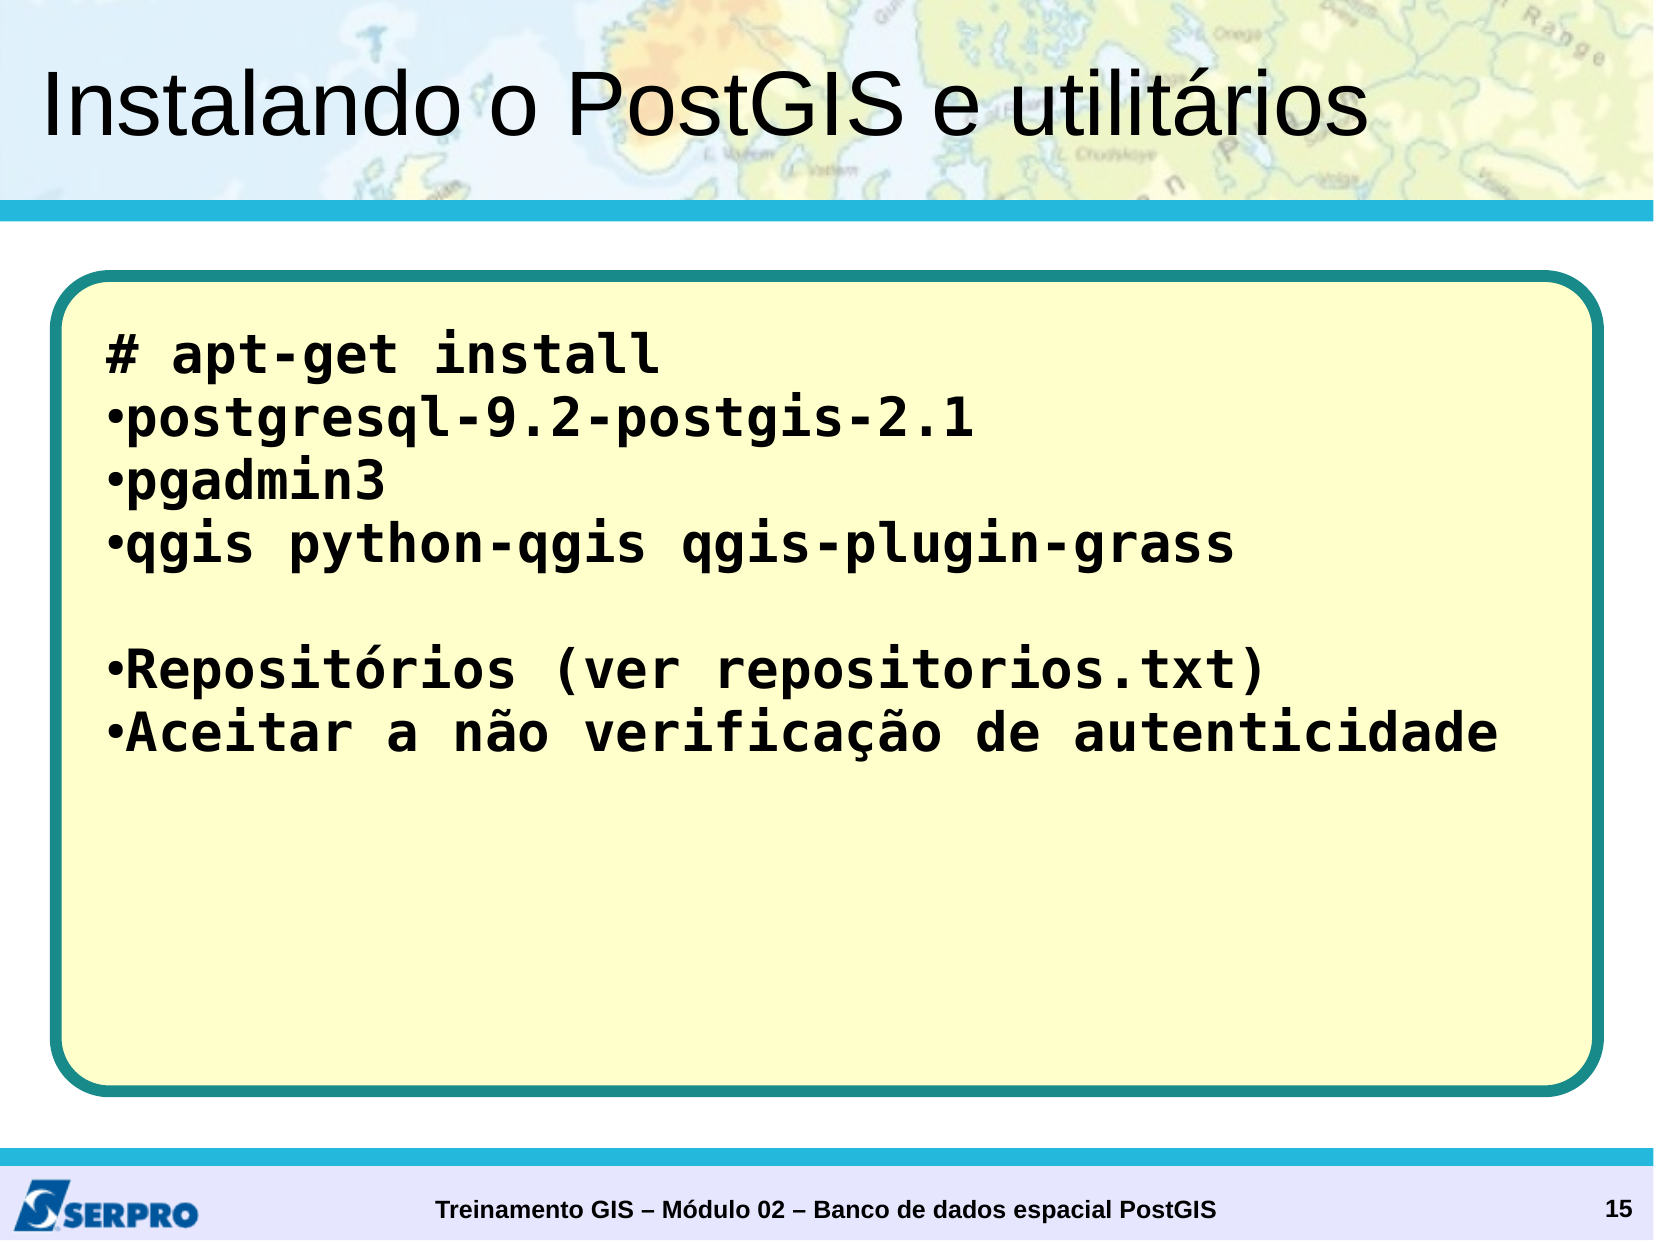

# Instalando o PostGIS e utilitários
# apt-get install
postgresql-9.2-postgis-2.1
pgadmin3
qgis python-qgis qgis-plugin-grass
Repositórios (ver repositorios.txt)
Aceitar a não verificação de autenticidade
15
Treinamento GIS – Módulo 02 – Banco de dados espacial PostGIS